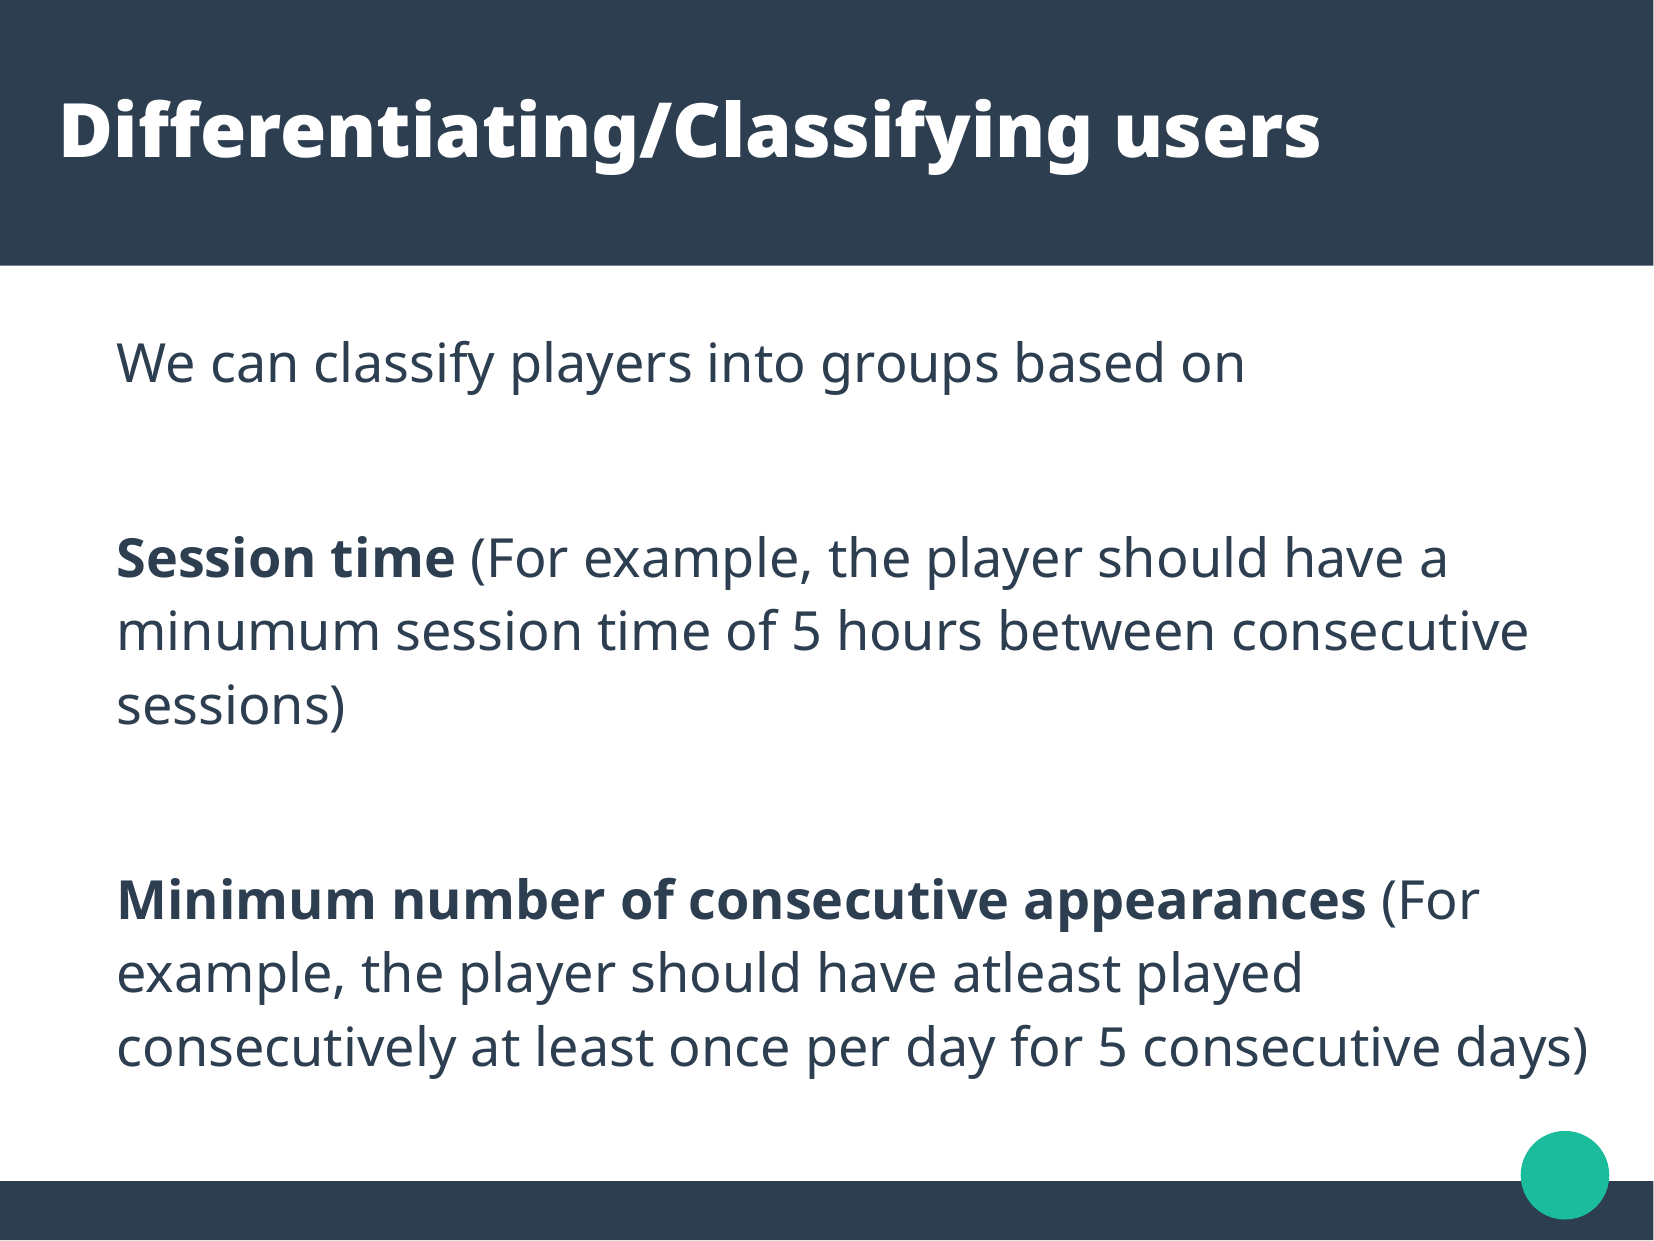

# Differentiating/Classifying users
We can classify players into groups based on
Session time (For example, the player should have a minumum session time of 5 hours between consecutive sessions)
Minimum number of consecutive appearances (For example, the player should have atleast played consecutively at least once per day for 5 consecutive days)